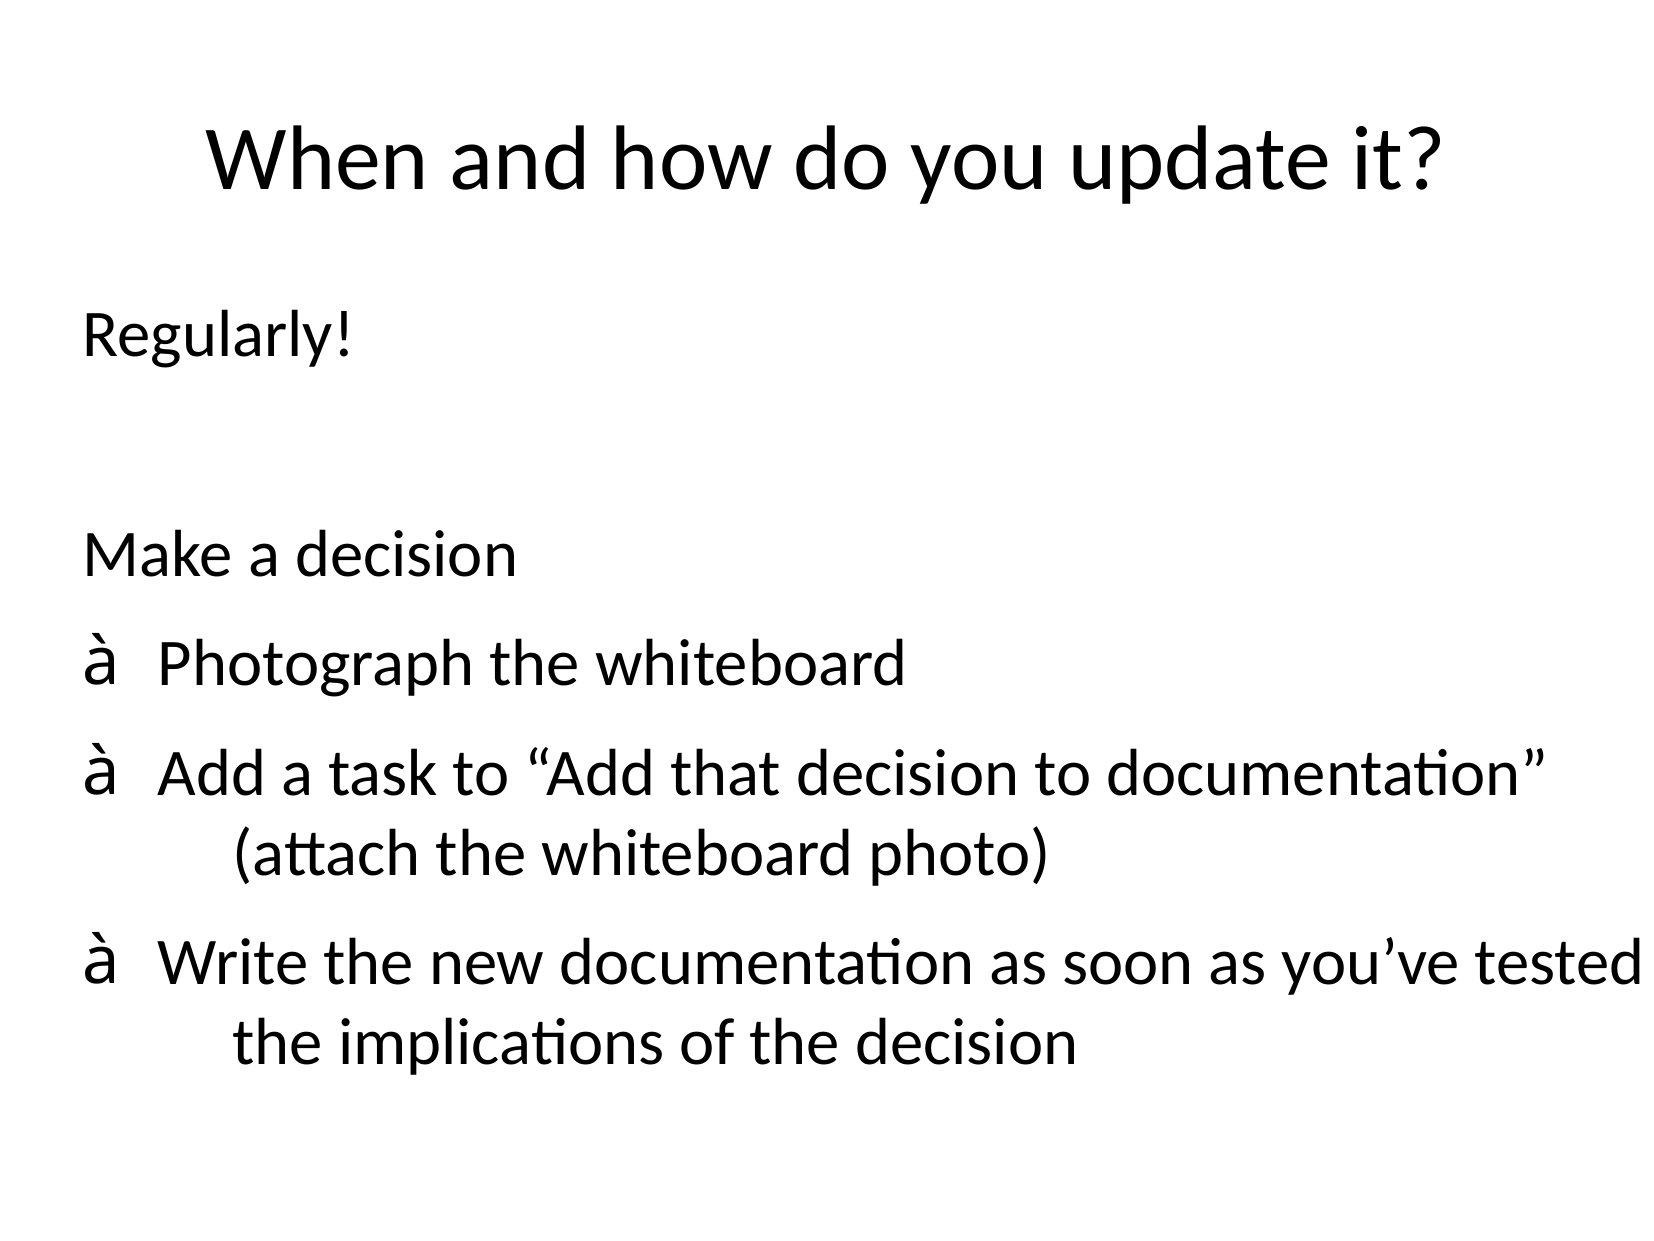

# When and how do you update it?
Regularly!
Make a decision
Photograph the whiteboard
Add a task to “Add that decision to documentation” (attach the whiteboard photo)
Write the new documentation as soon as you’ve tested the implications of the decision